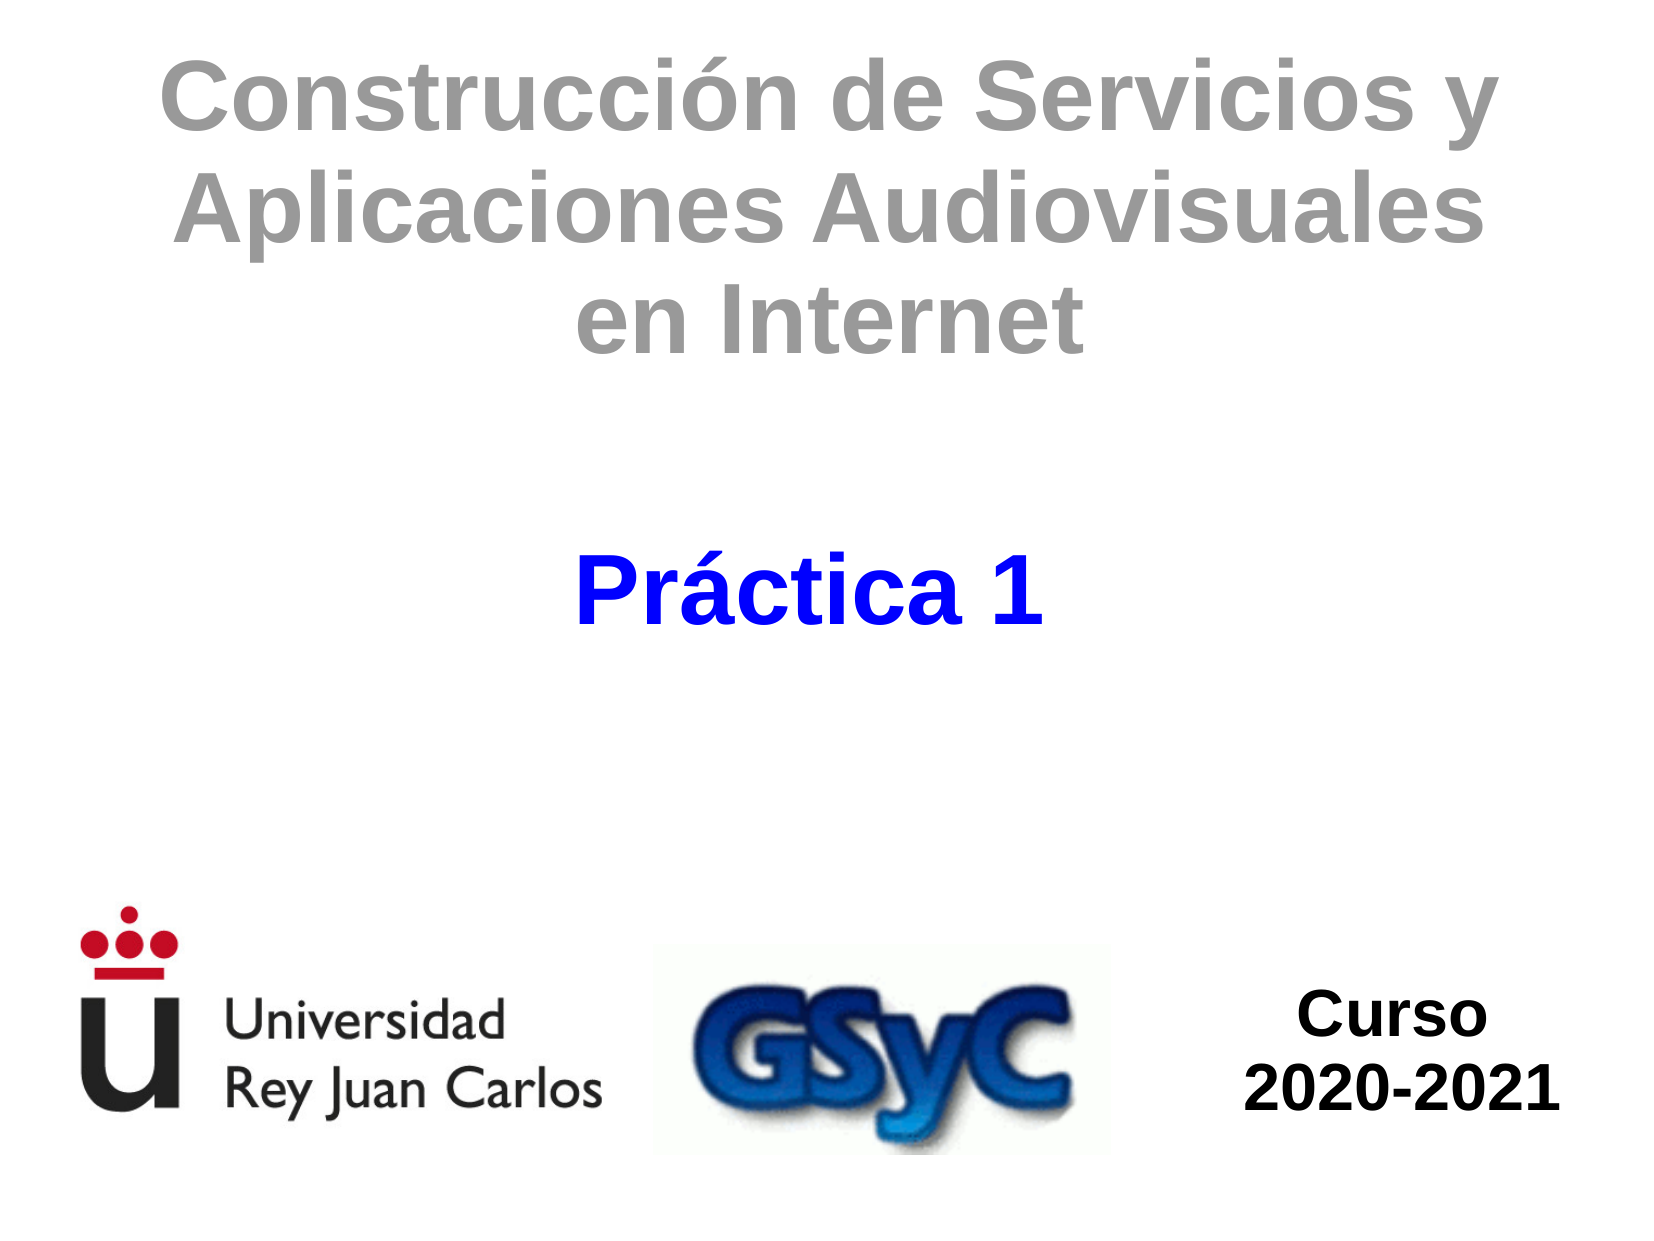

Construcción de Servicios y Aplicaciones Audiovisuales en Internet
# Práctica 1
Curso
2020-2021